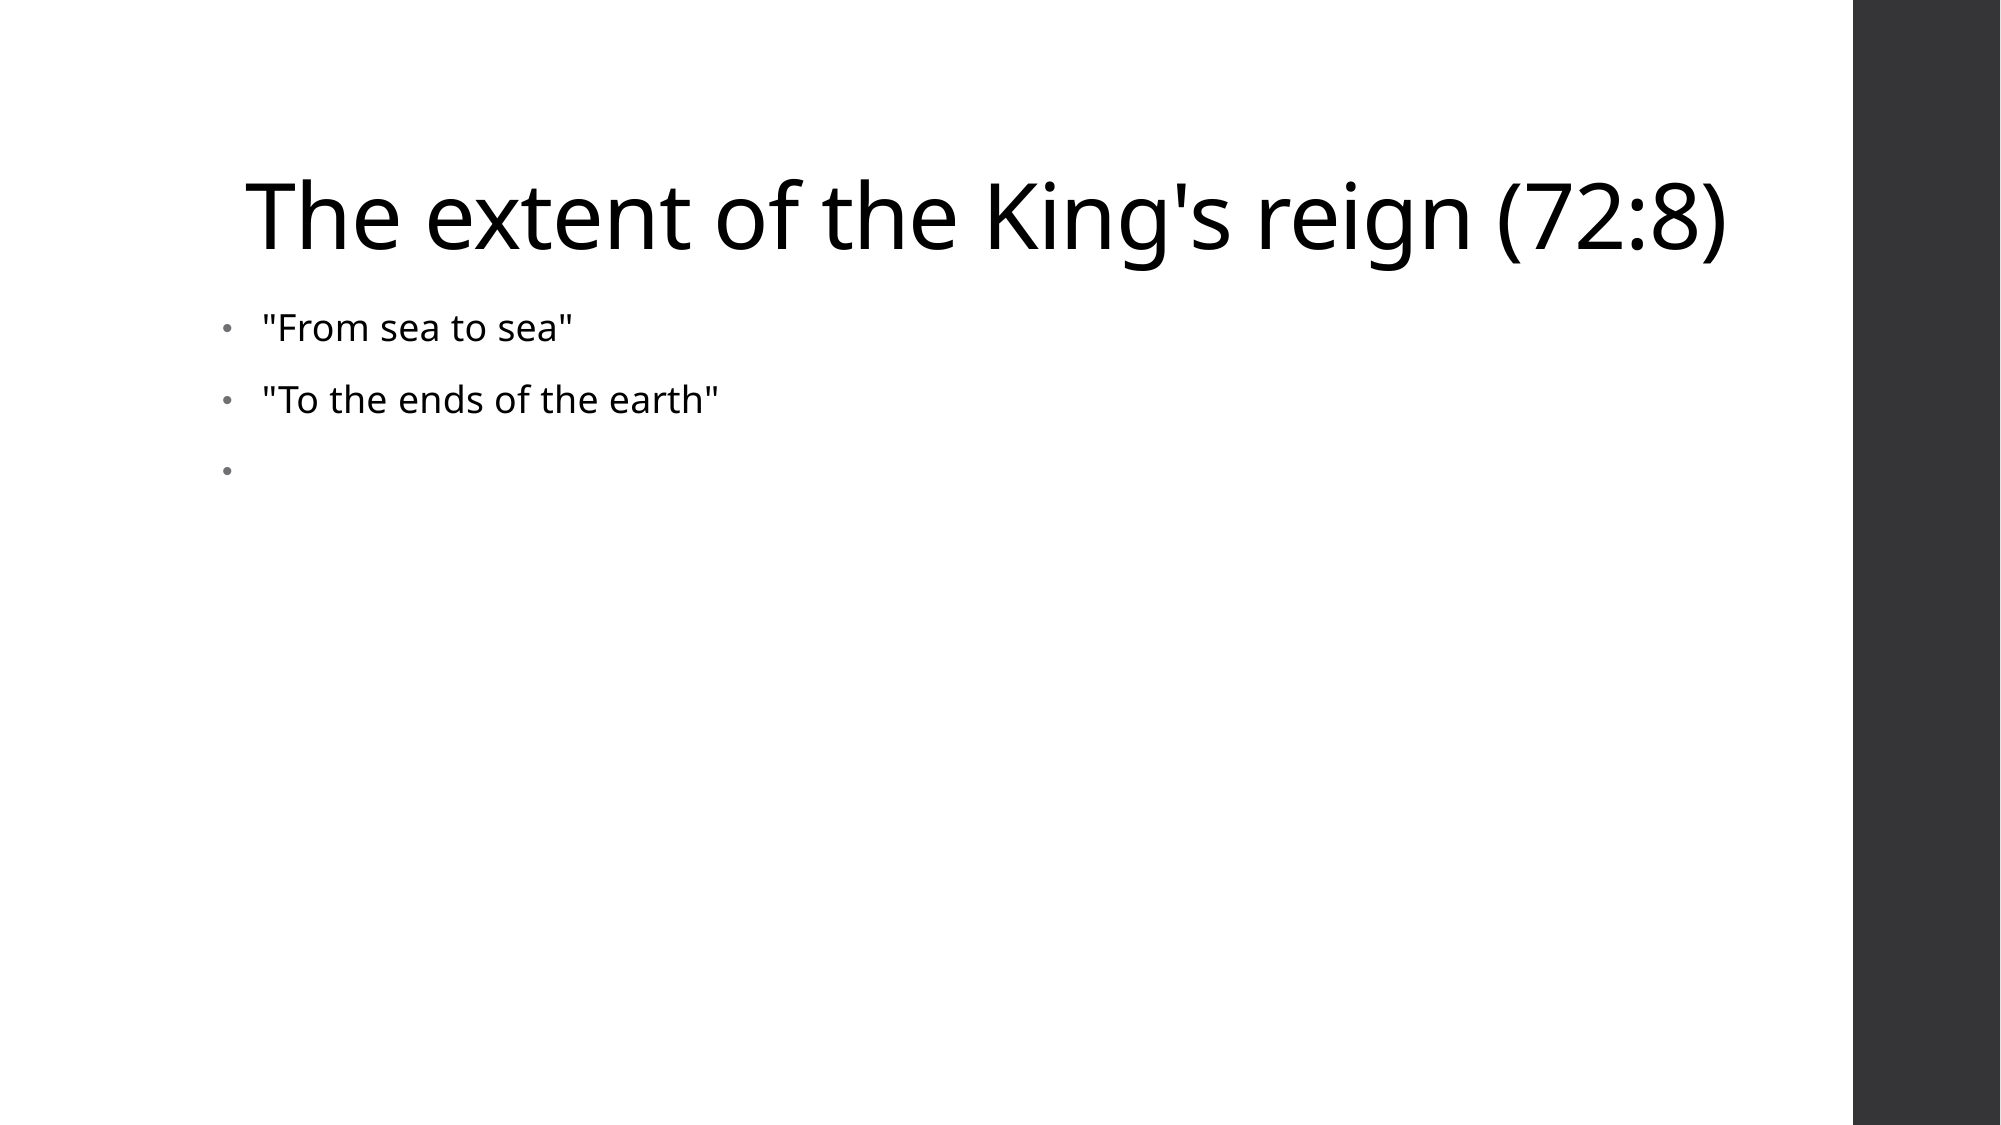

# The extent of the King's reign (72:8)
 "From sea to sea"
 "To the ends of the earth"